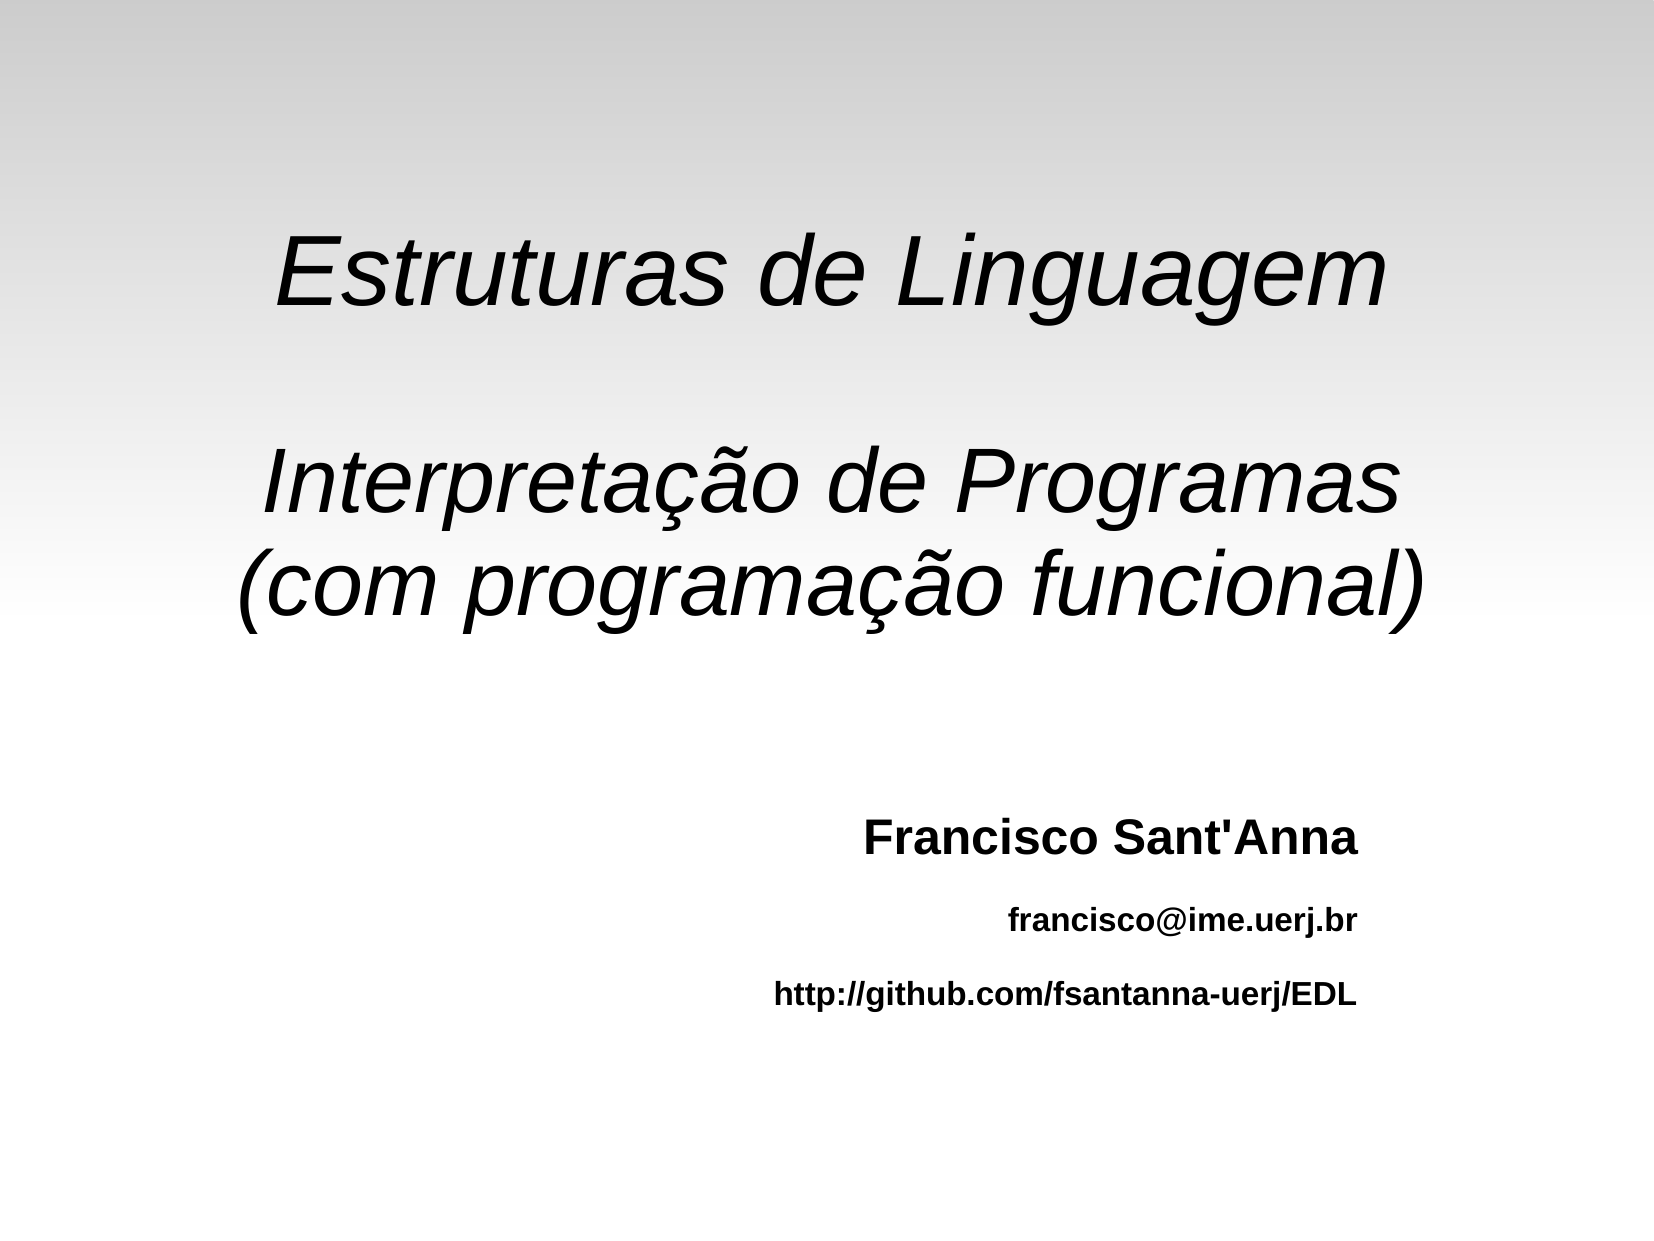

# Estruturas de Linguagem
Interpretação de Programas
(com programação funcional)
Francisco Sant'Anna
francisco@ime.uerj.br
http://github.com/fsantanna-uerj/EDL